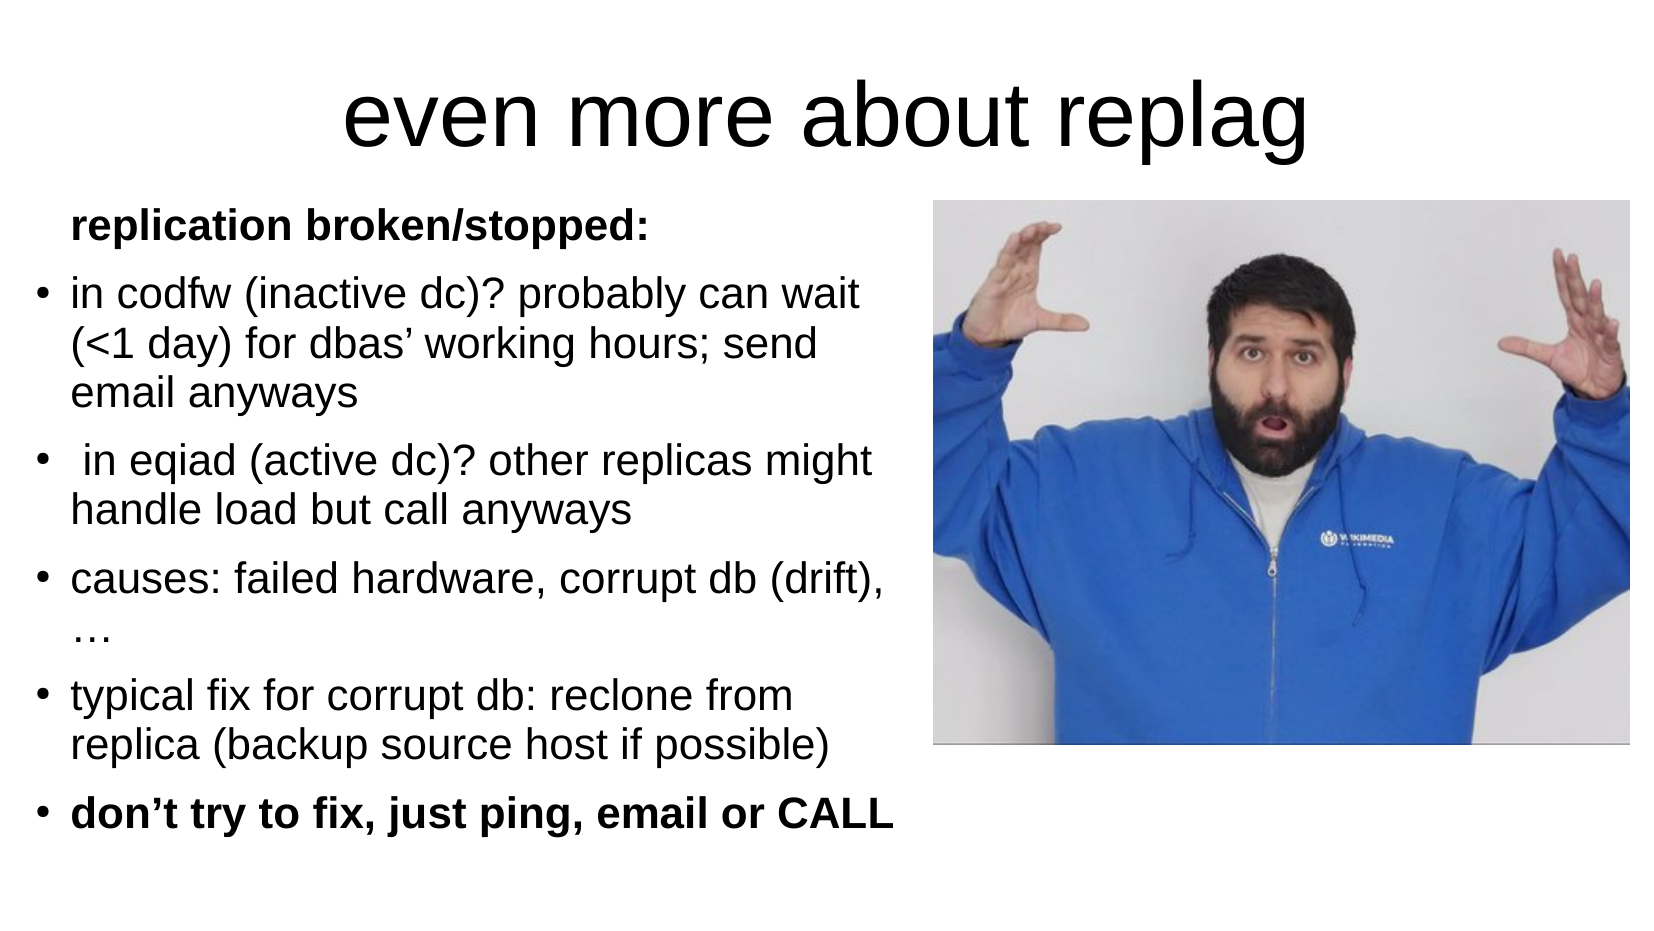

# even more about replag
replication broken/stopped:
in codfw (inactive dc)? probably can wait (<1 day) for dbas’ working hours; send email anyways
 in eqiad (active dc)? other replicas might handle load but call anyways
causes: failed hardware, corrupt db (drift), …
typical fix for corrupt db: reclone from replica (backup source host if possible)
don’t try to fix, just ping, email or CALL